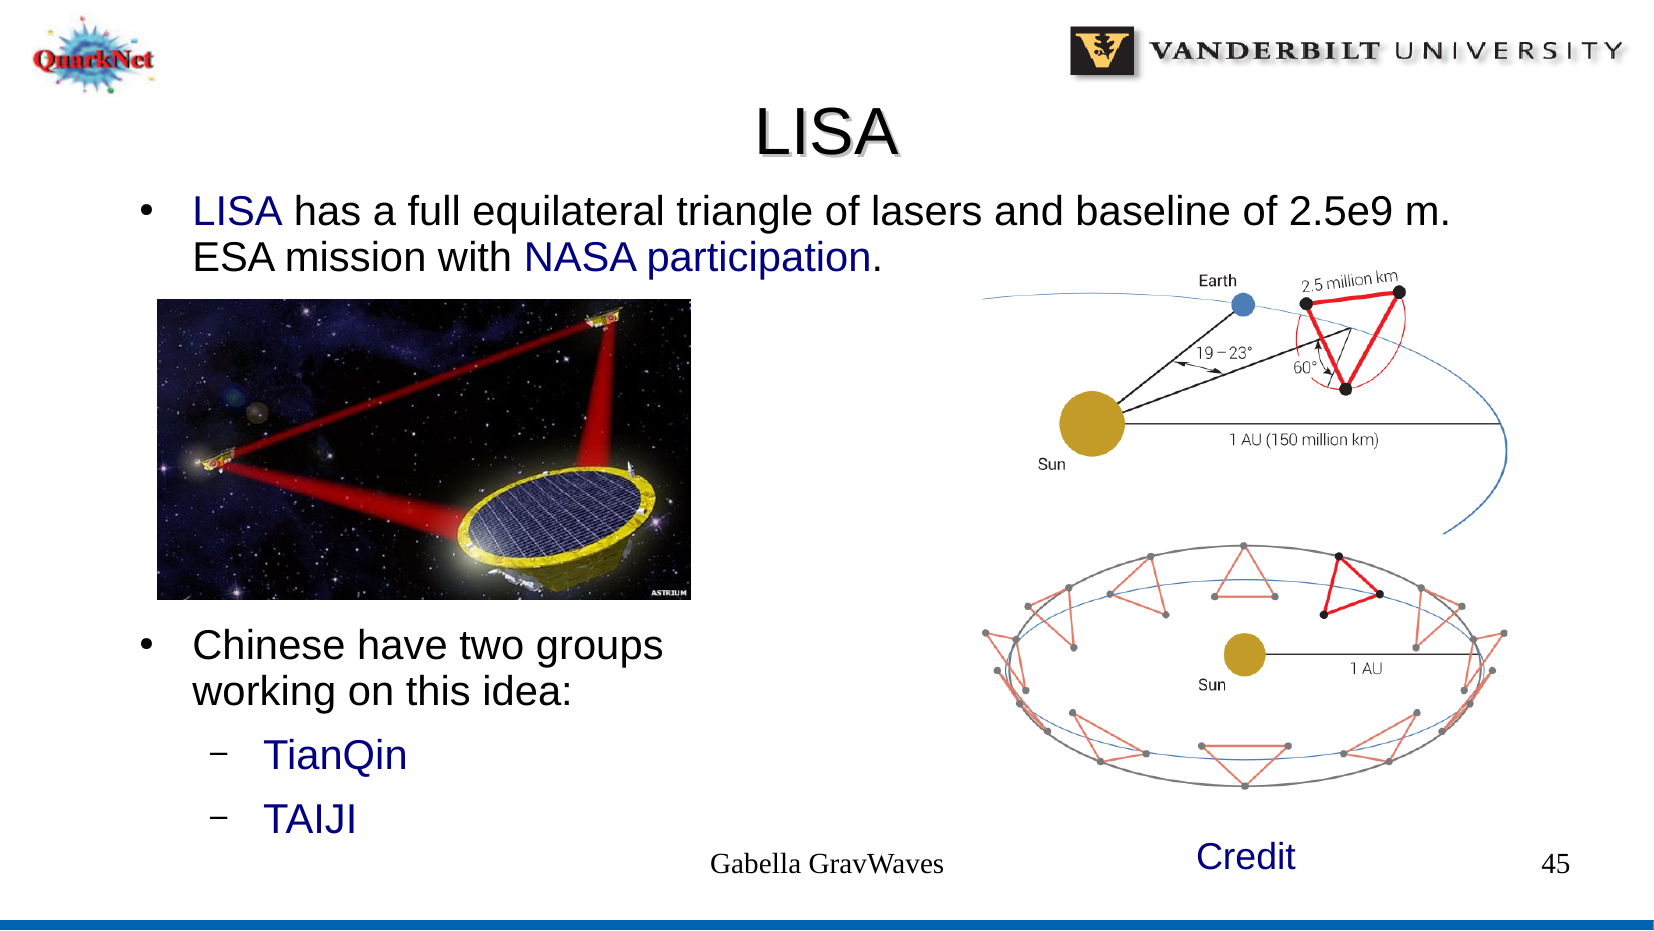

# LISA
LISA has a full equilateral triangle of lasers and baseline of 2.5e9 m. ESA mission with NASA participation.
Chinese have two groups working on this idea:
TianQin
TAIJI
Credit
Gabella GravWaves
45